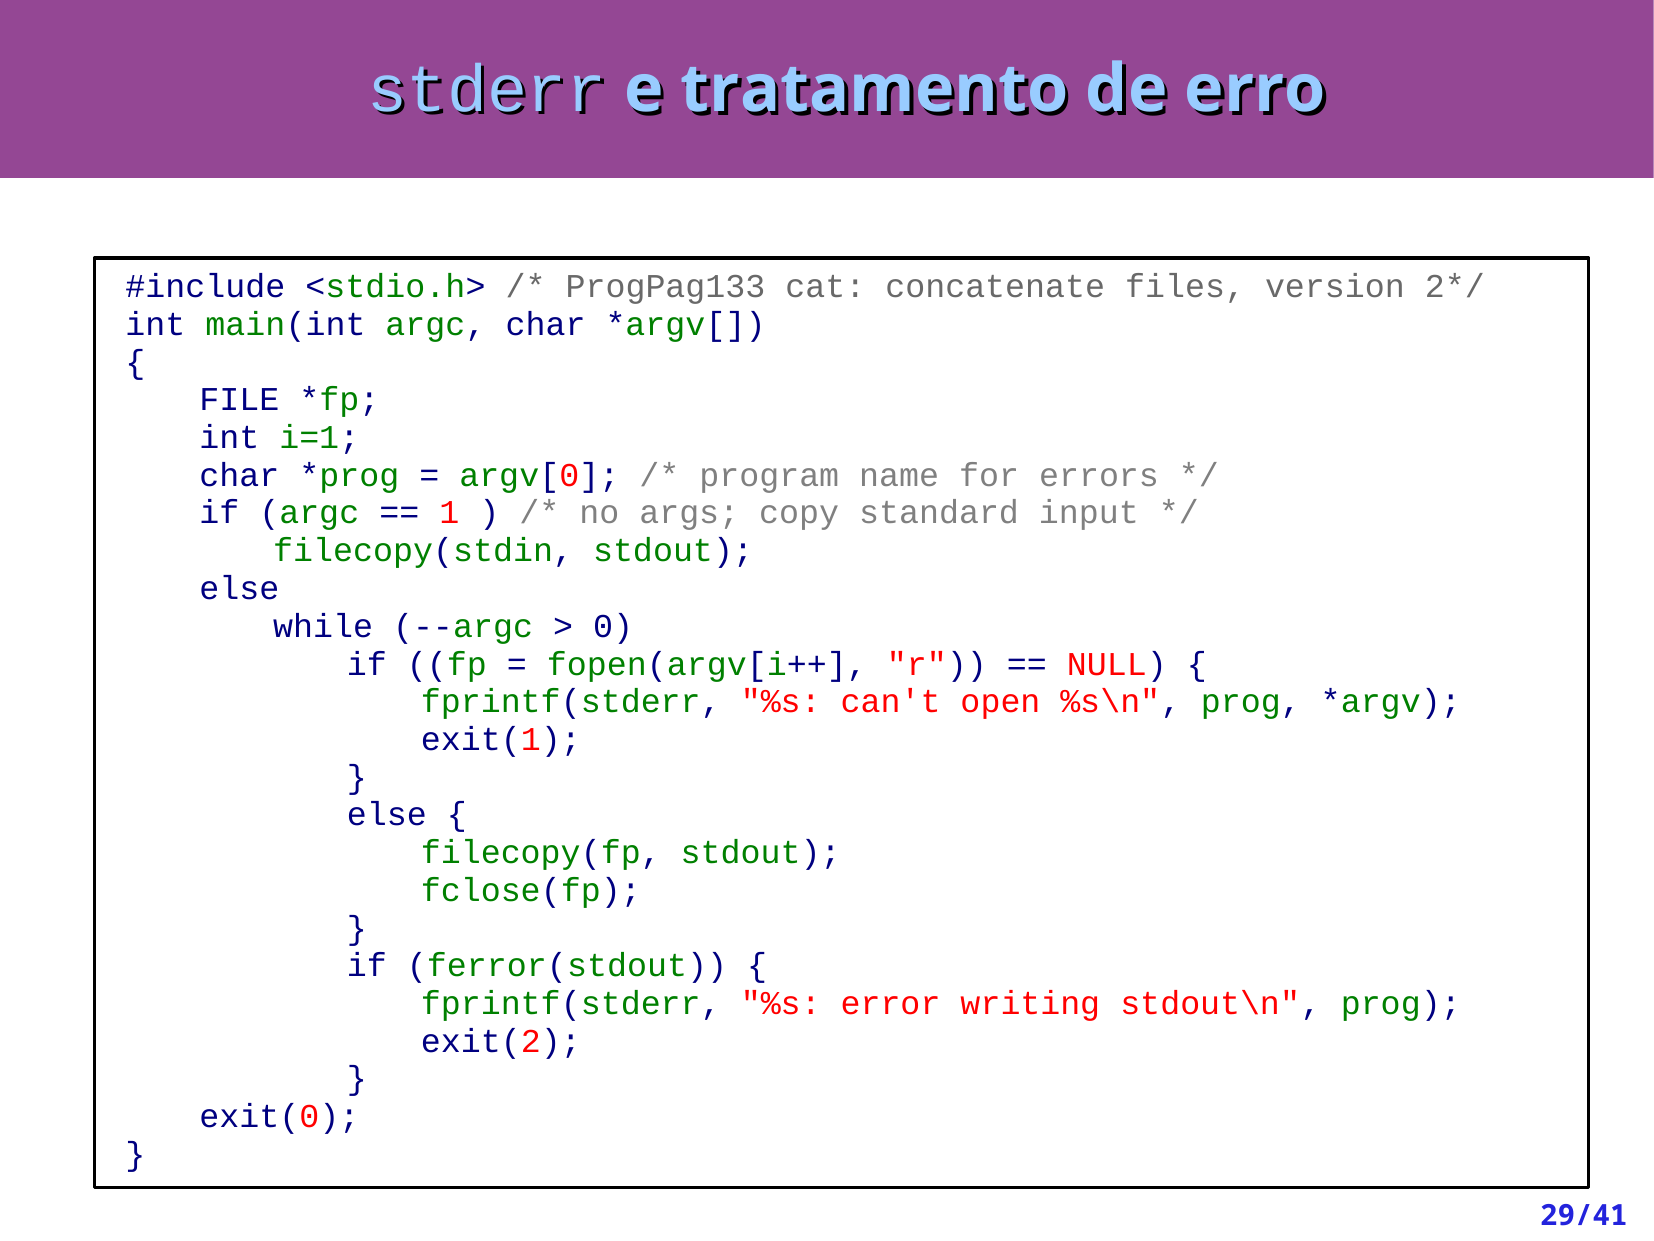

# stderr e tratamento de erro
#include <stdio.h> /* ProgPag133 cat: concatenate files, version 2*/
int main(int argc, char *argv[])
{
	FILE *fp;
	int i=1;
	char *prog = argv[0]; /* program name for errors */
	if (argc == 1 ) /* no args; copy standard input */
		filecopy(stdin, stdout);
	else
		while (--argc > 0)
			if ((fp = fopen(argv[i++], "r")) == NULL) {
 				fprintf(stderr, "%s: can't open %s\n", prog, *argv);
				exit(1);
			}
			else {
				filecopy(fp, stdout);
				fclose(fp);
			}
			if (ferror(stdout)) {
				fprintf(stderr, "%s: error writing stdout\n", prog);
				exit(2);
			}
	exit(0);
}
29